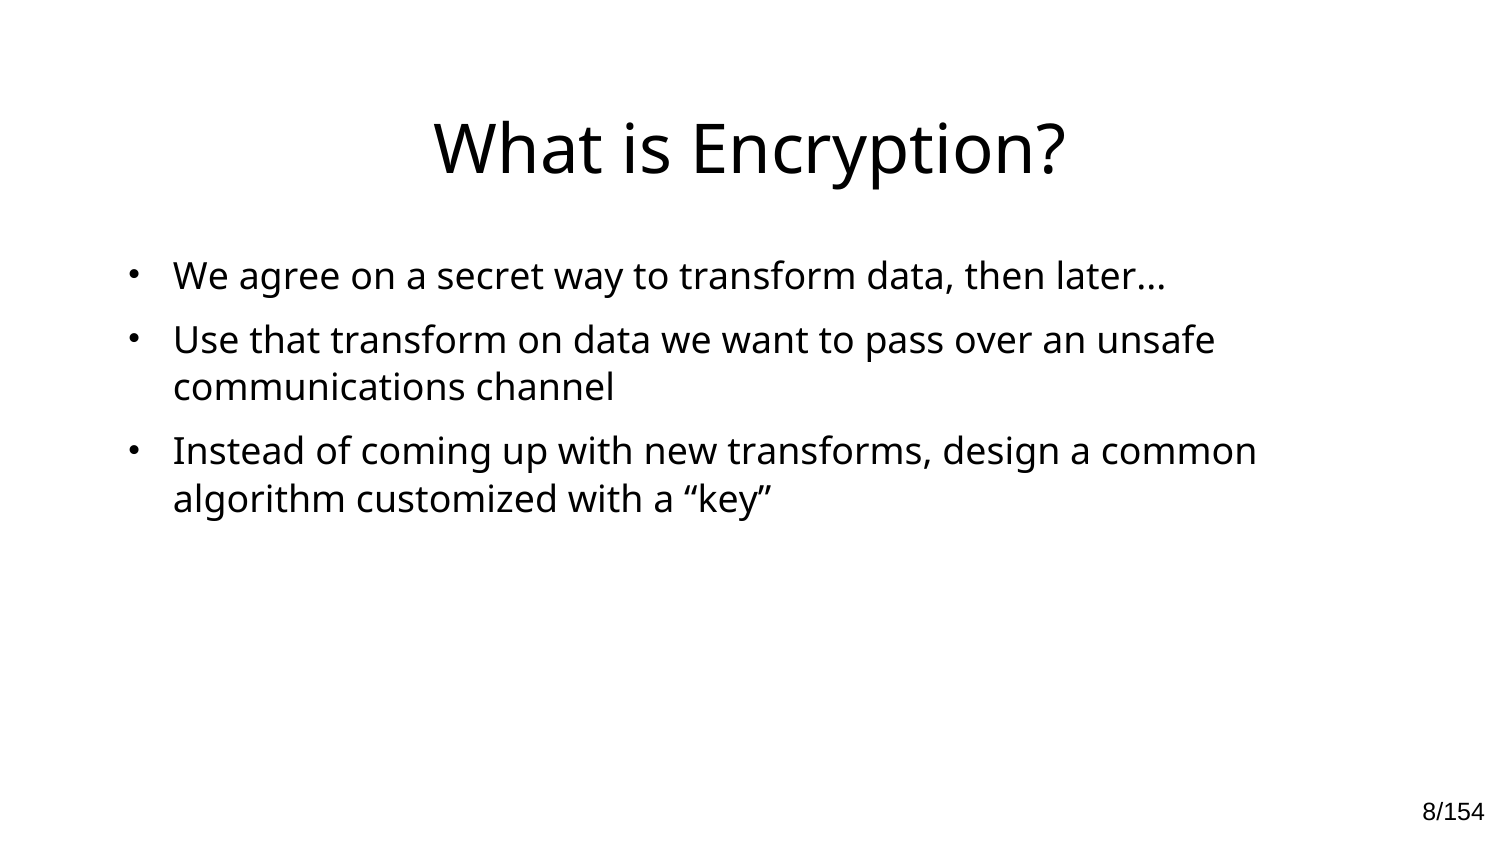

# What is Encryption?
We agree on a secret way to transform data, then later...
Use that transform on data we want to pass over an unsafe communications channel
Instead of coming up with new transforms, design a common algorithm customized with a “key”